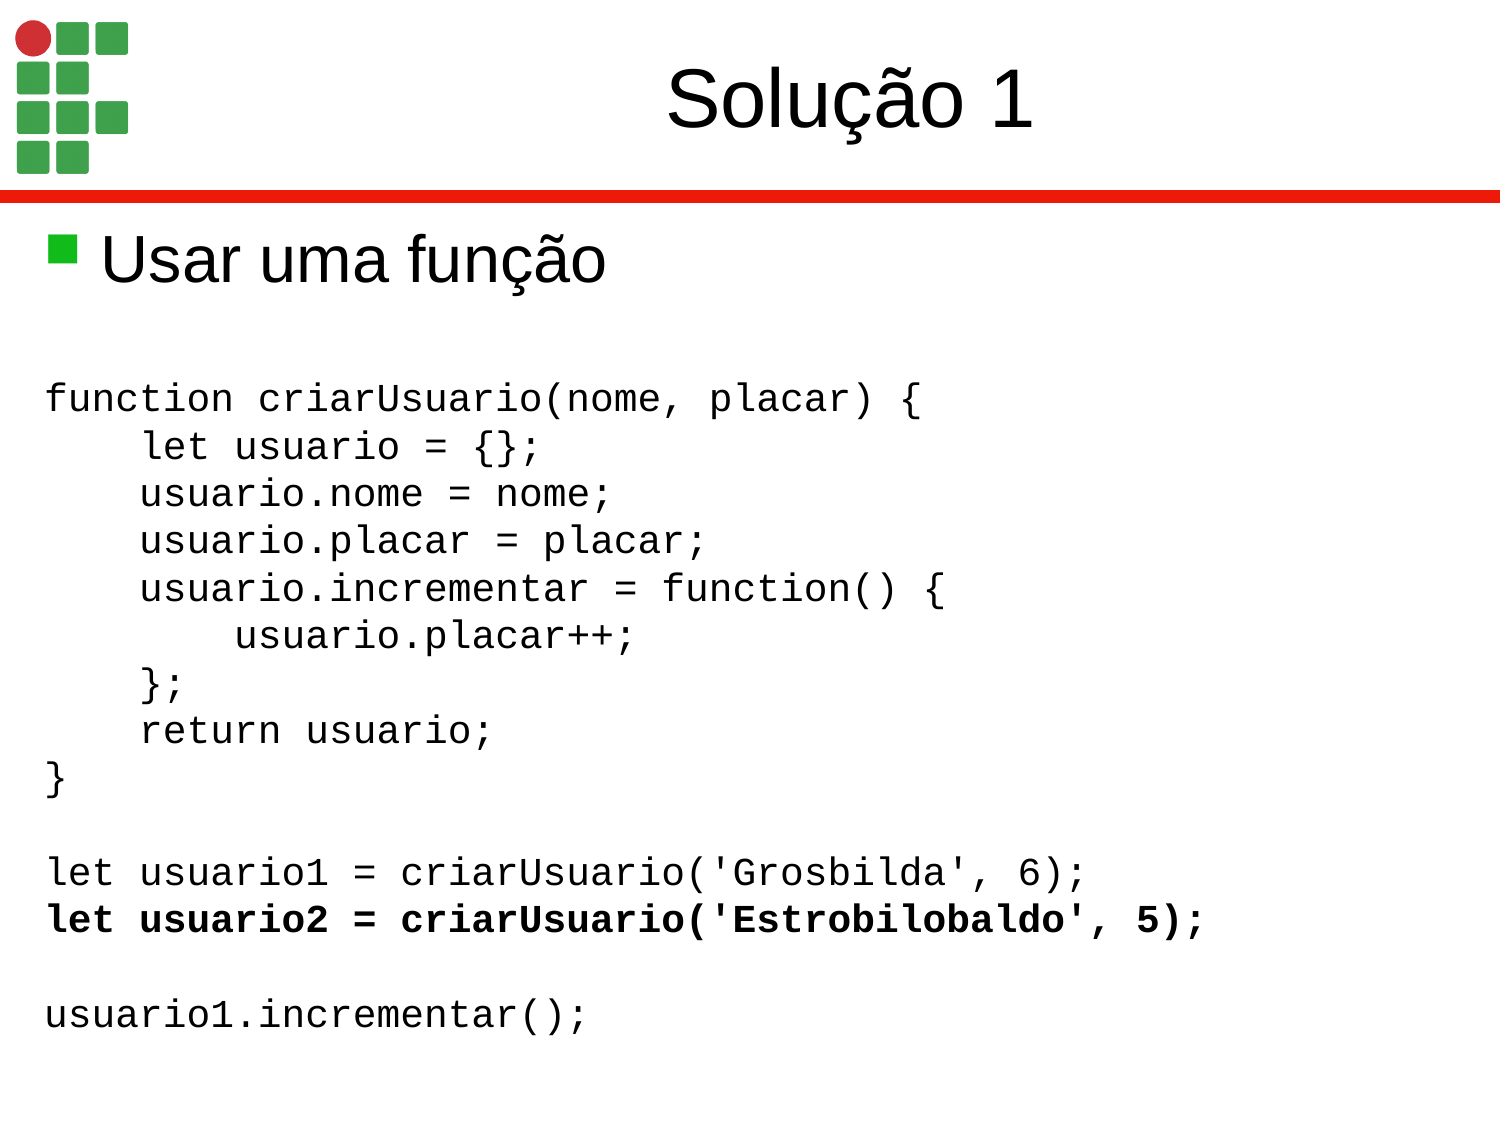

# Solução 1
Usar uma função
function criarUsuario(nome, placar) {
 let usuario = {};
 usuario.nome = nome;
 usuario.placar = placar;
 usuario.incrementar = function() {
 usuario.placar++;
 };
 return usuario;
}
let usuario1 = criarUsuario('Grosbilda', 6);
let usuario2 = criarUsuario('Estrobilobaldo', 5);
usuario1.incrementar();